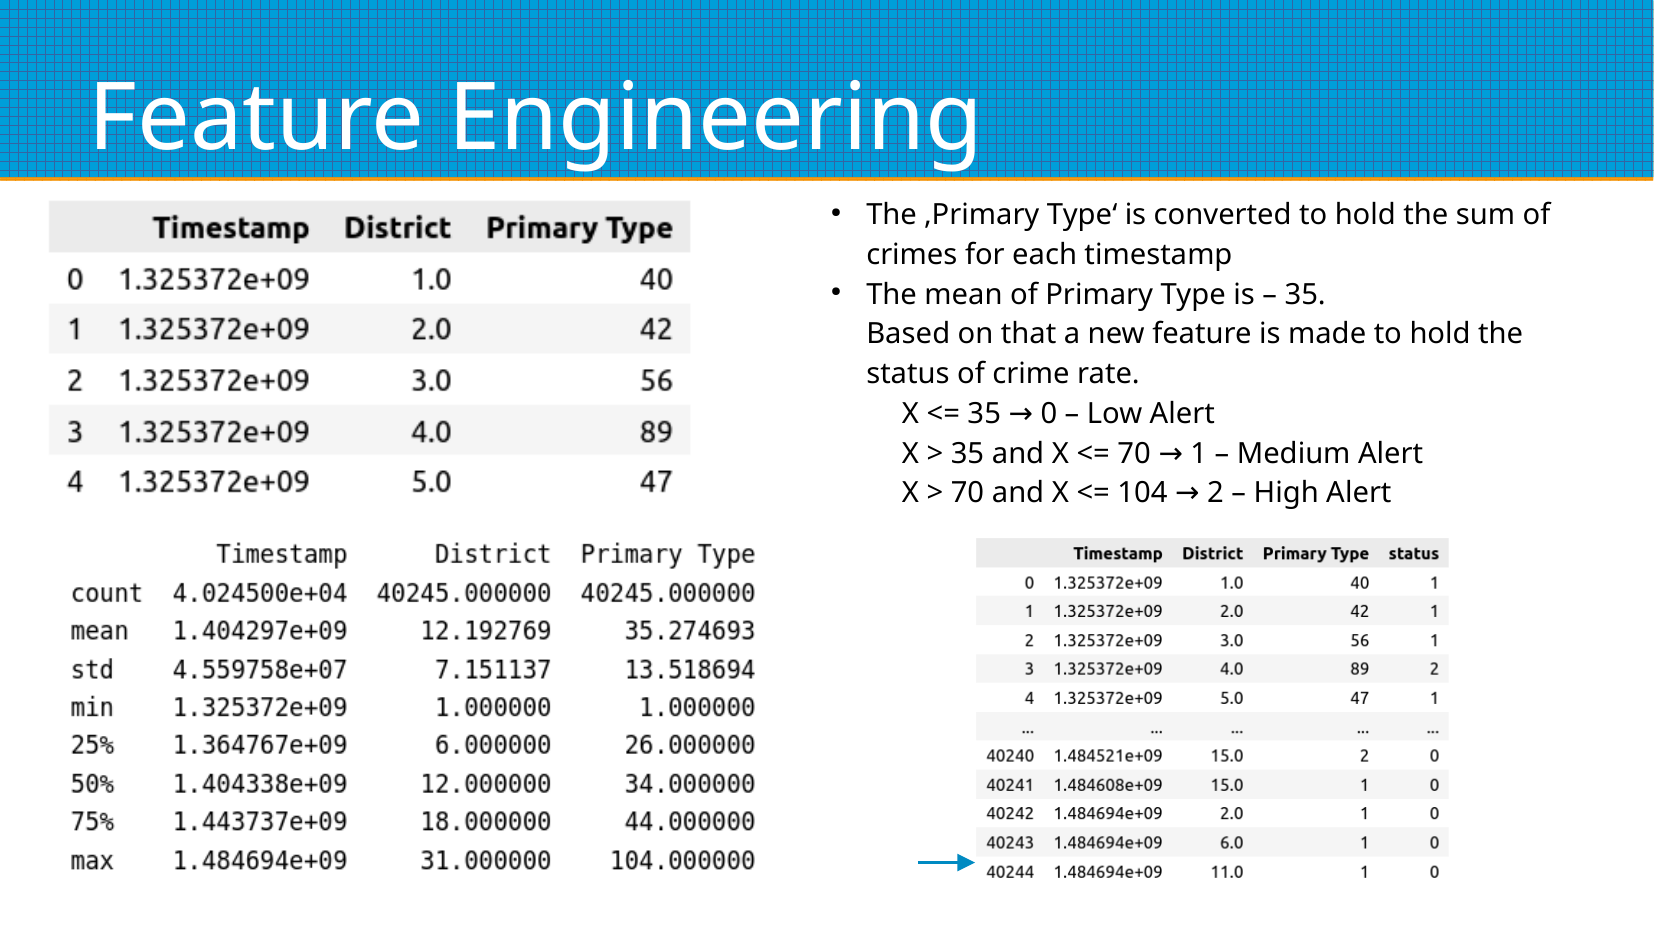

# Feature Engineering
The ‚Primary Type‘ is converted to hold the sum of crimes for each timestamp
The mean of Primary Type is – 35.
Based on that a new feature is made to hold the status of crime rate.
X <= 35 → 0 – Low Alert
X > 35 and X <= 70 → 1 – Medium Alert
X > 70 and X <= 104 → 2 – High Alert